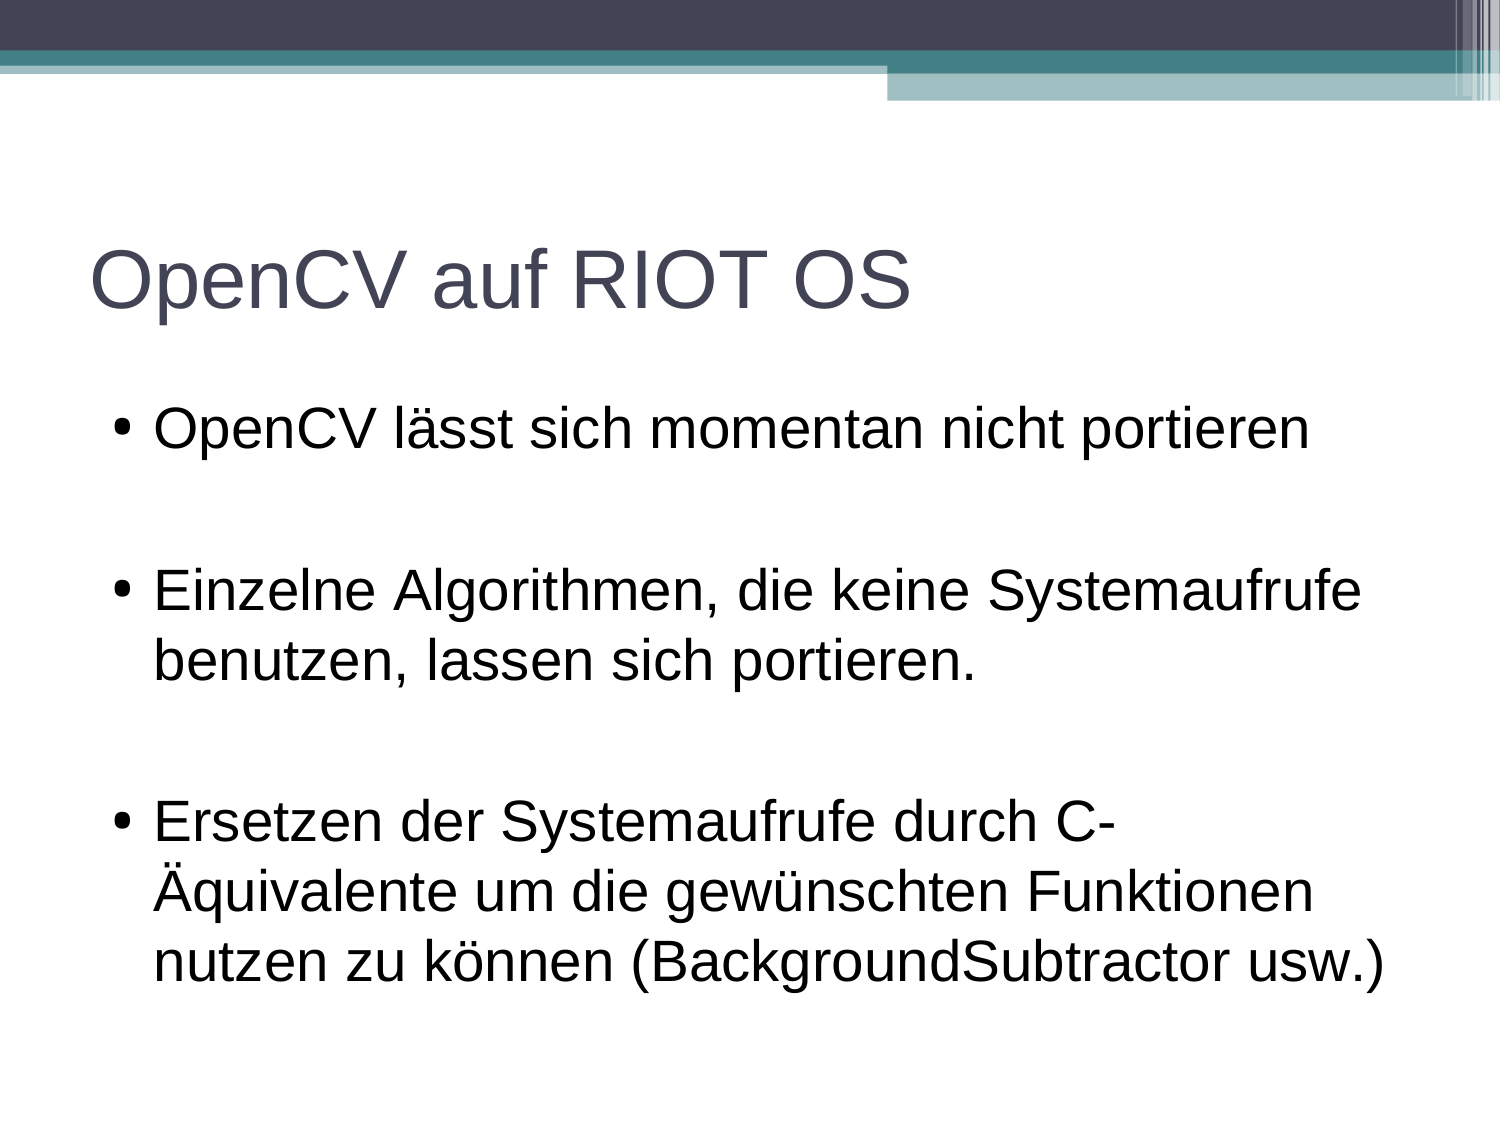

# OpenCV auf RIOT OS
OpenCV lässt sich momentan nicht portieren
Einzelne Algorithmen, die keine Systemaufrufe benutzen, lassen sich portieren.
Ersetzen der Systemaufrufe durch C-Äquivalente um die gewünschten Funktionen nutzen zu können (BackgroundSubtractor usw.)